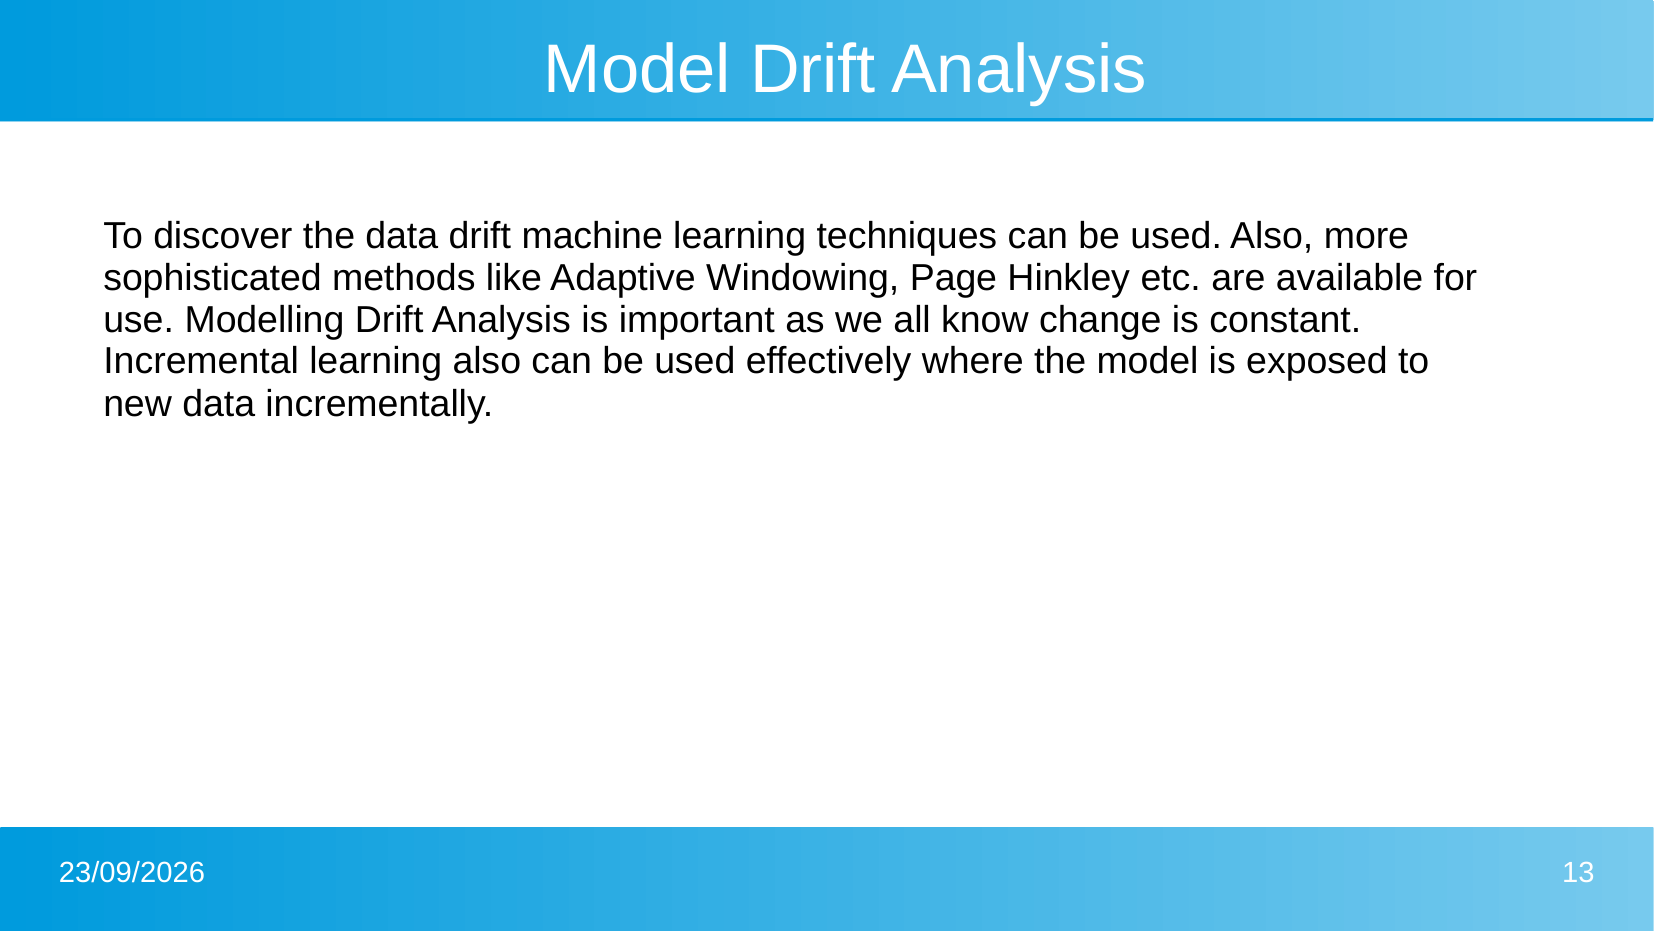

# Model Drift Analysis
To discover the data drift machine learning techniques can be used. Also, more sophisticated methods like Adaptive Windowing, Page Hinkley etc. are available for use. Modelling Drift Analysis is important as we all know change is constant. Incremental learning also can be used effectively where the model is exposed to new data incrementally.
13